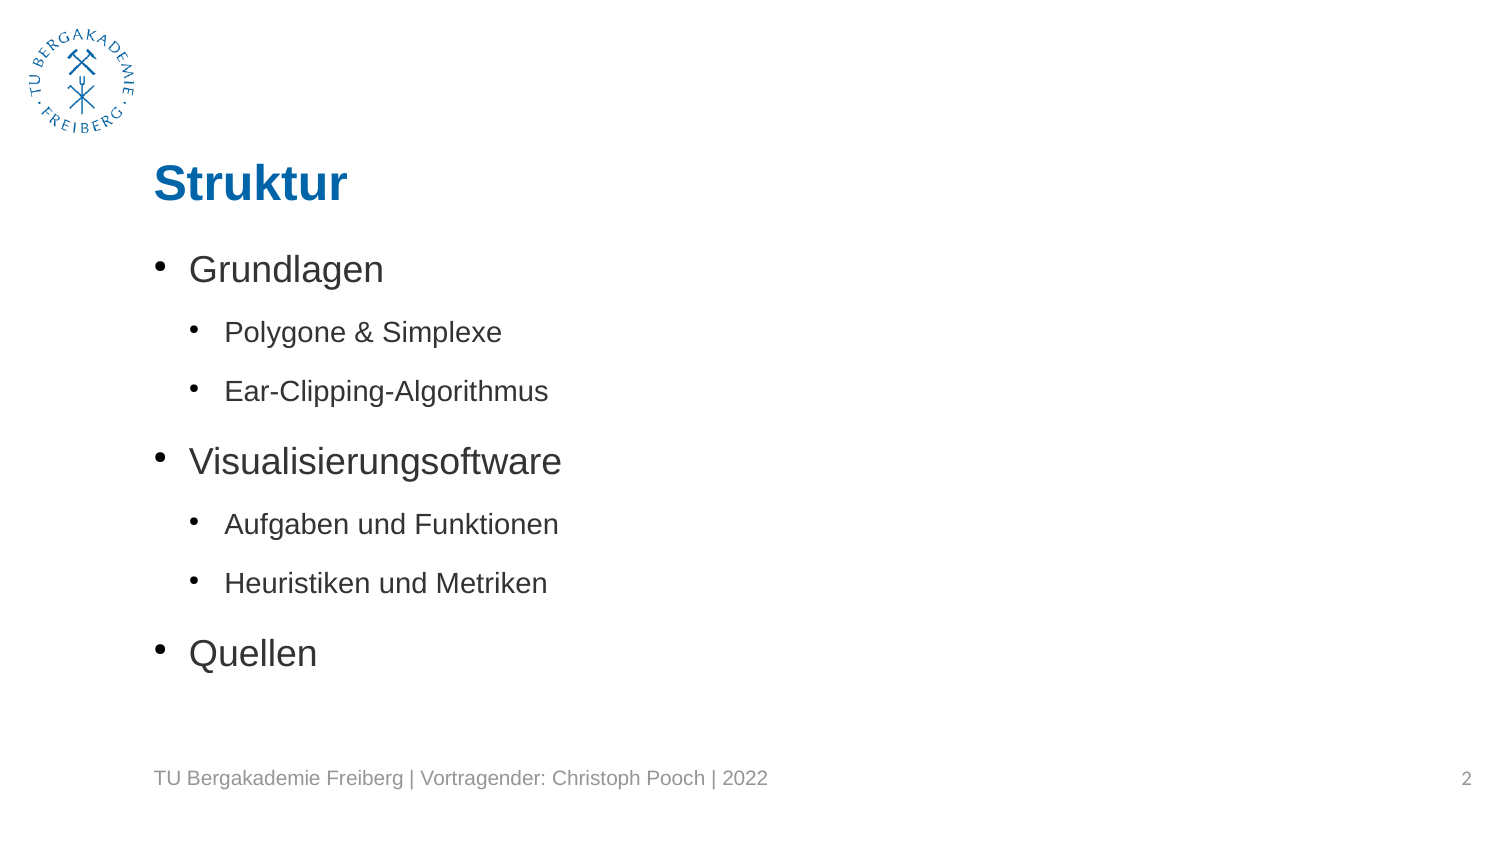

Struktur
# Grundlagen
Polygone & Simplexe
Ear-Clipping-Algorithmus
Visualisierungsoftware
Aufgaben und Funktionen
Heuristiken und Metriken
Quellen
TU Bergakademie Freiberg | Vortragender: Christoph Pooch | 2022
2